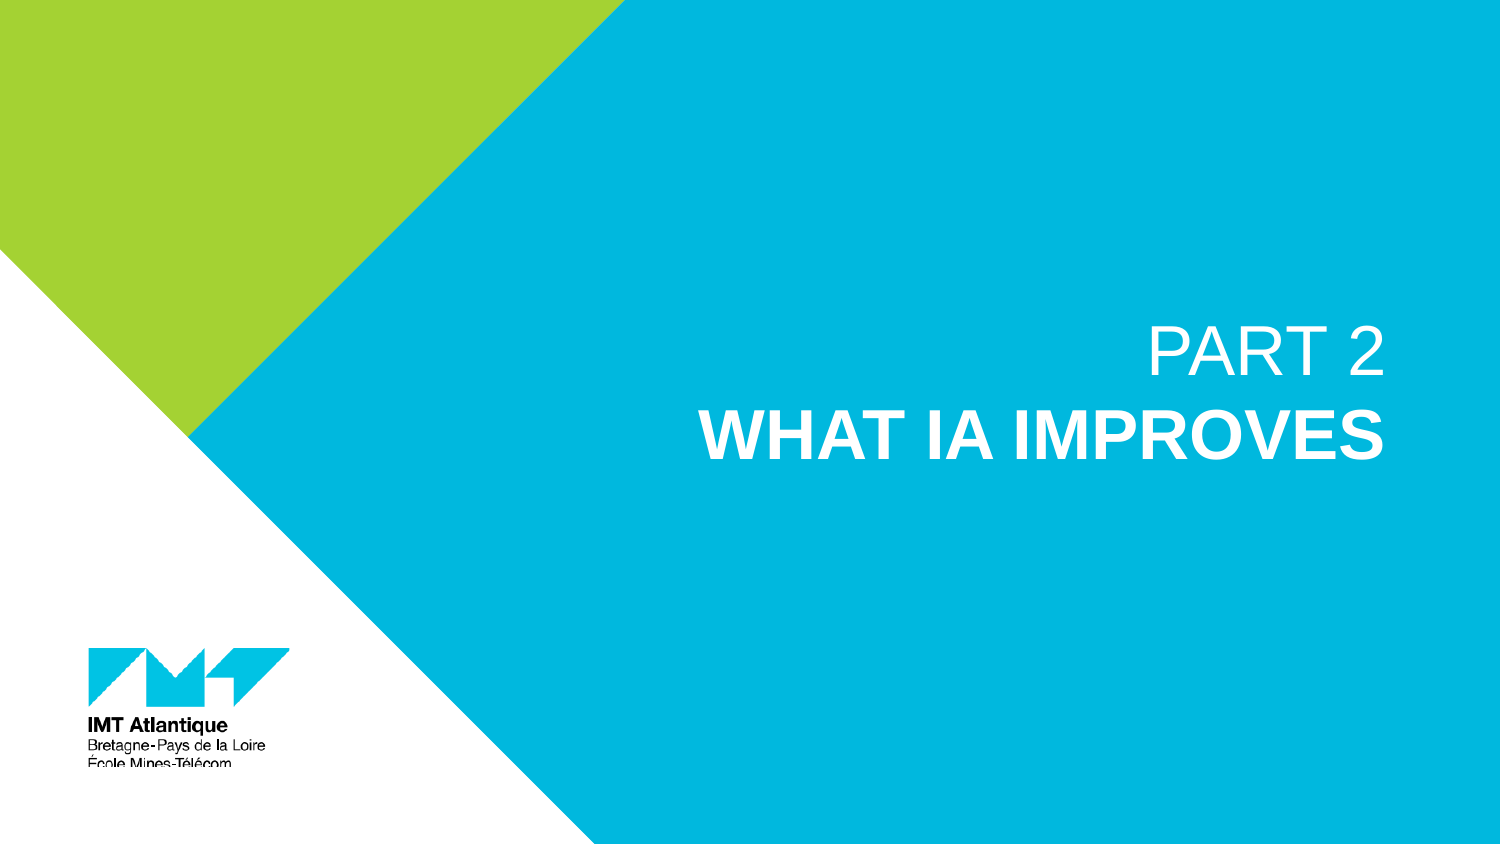

# pART 2
WHAT IA IMPROVES
Titre de la présentation - menu « Insertion / En-tête et pied de page »
5